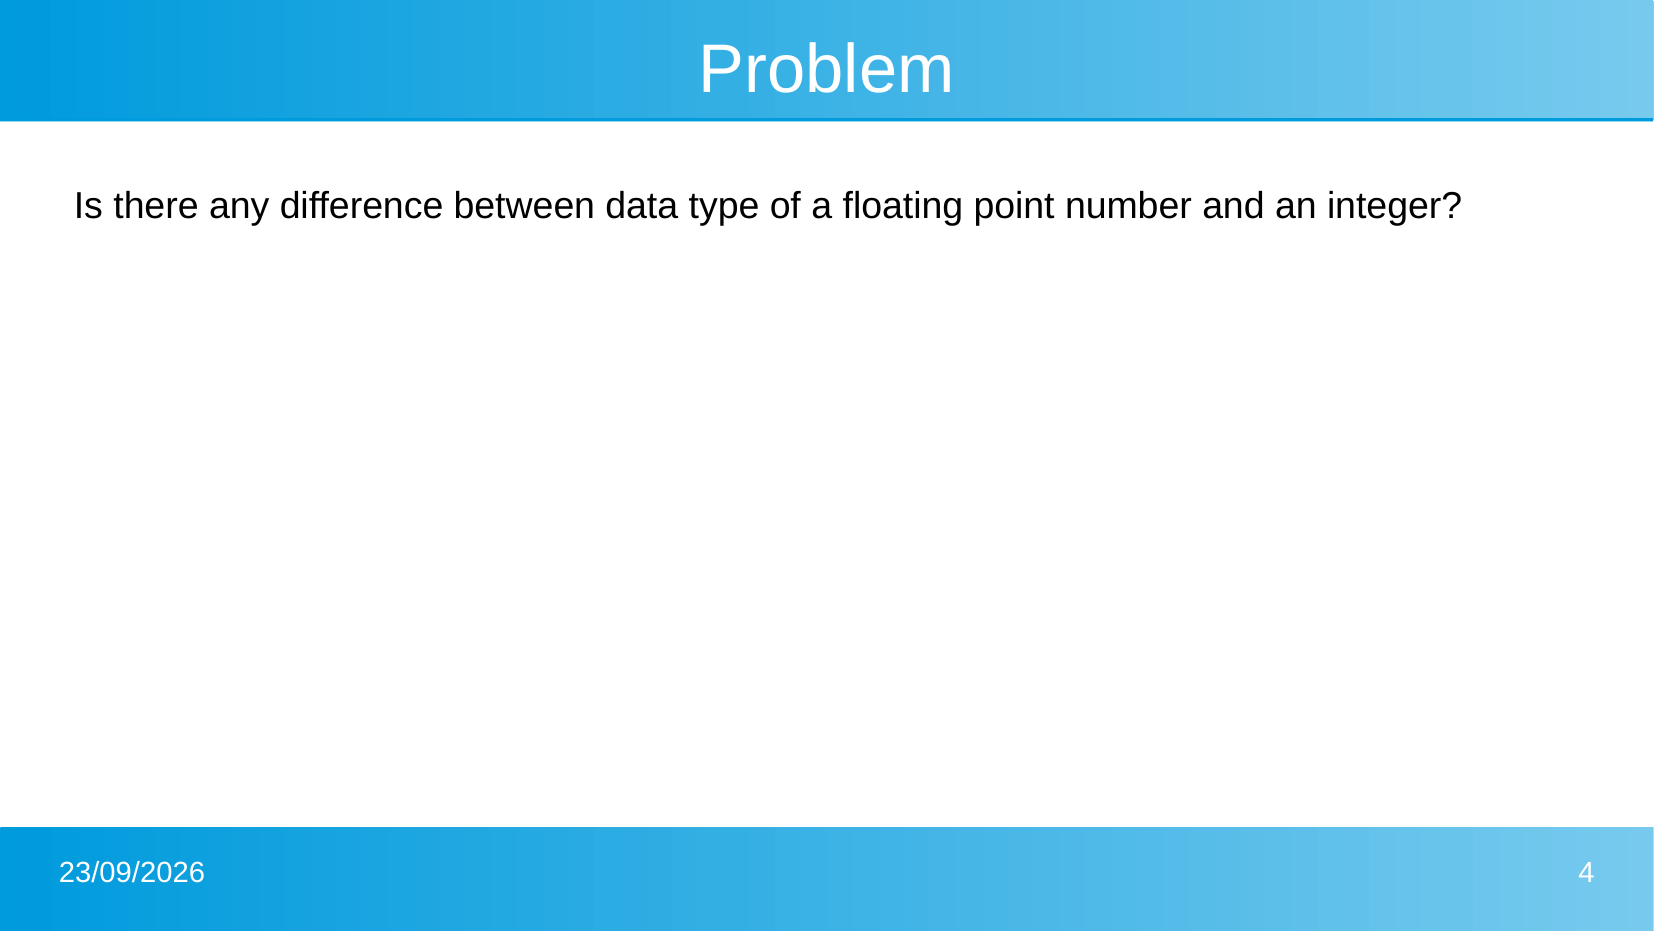

# Problem
Is there any difference between data type of a floating point number and an integer?
4